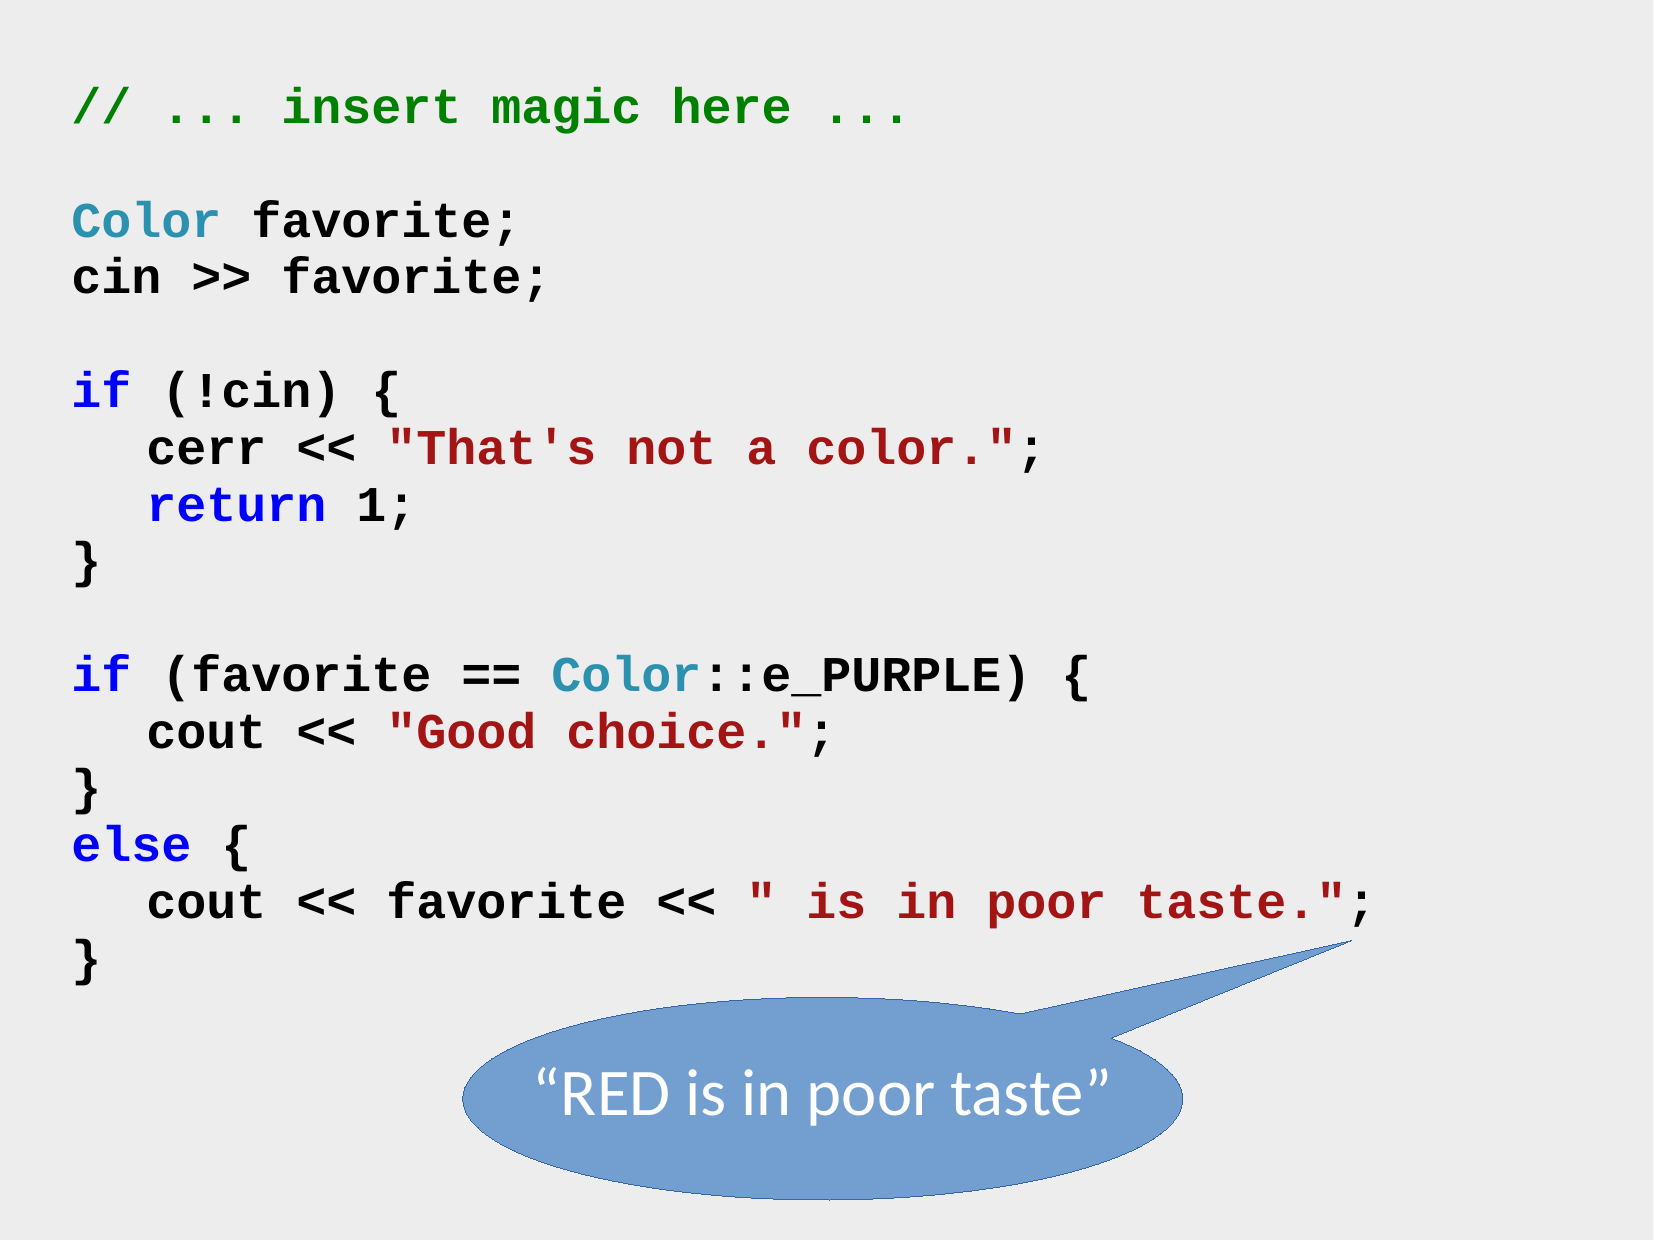

Color favorite;
cin >> favorite;
if (!cin) {
	cerr << "That's not a color.";
	return 1;
}
if (favorite == Color::e_PURPLE) {
	cout << "Good choice.";
}
else {
	cout << favorite << " is in poor taste.";
}
// ... insert magic here ...
“RED is in poor taste”